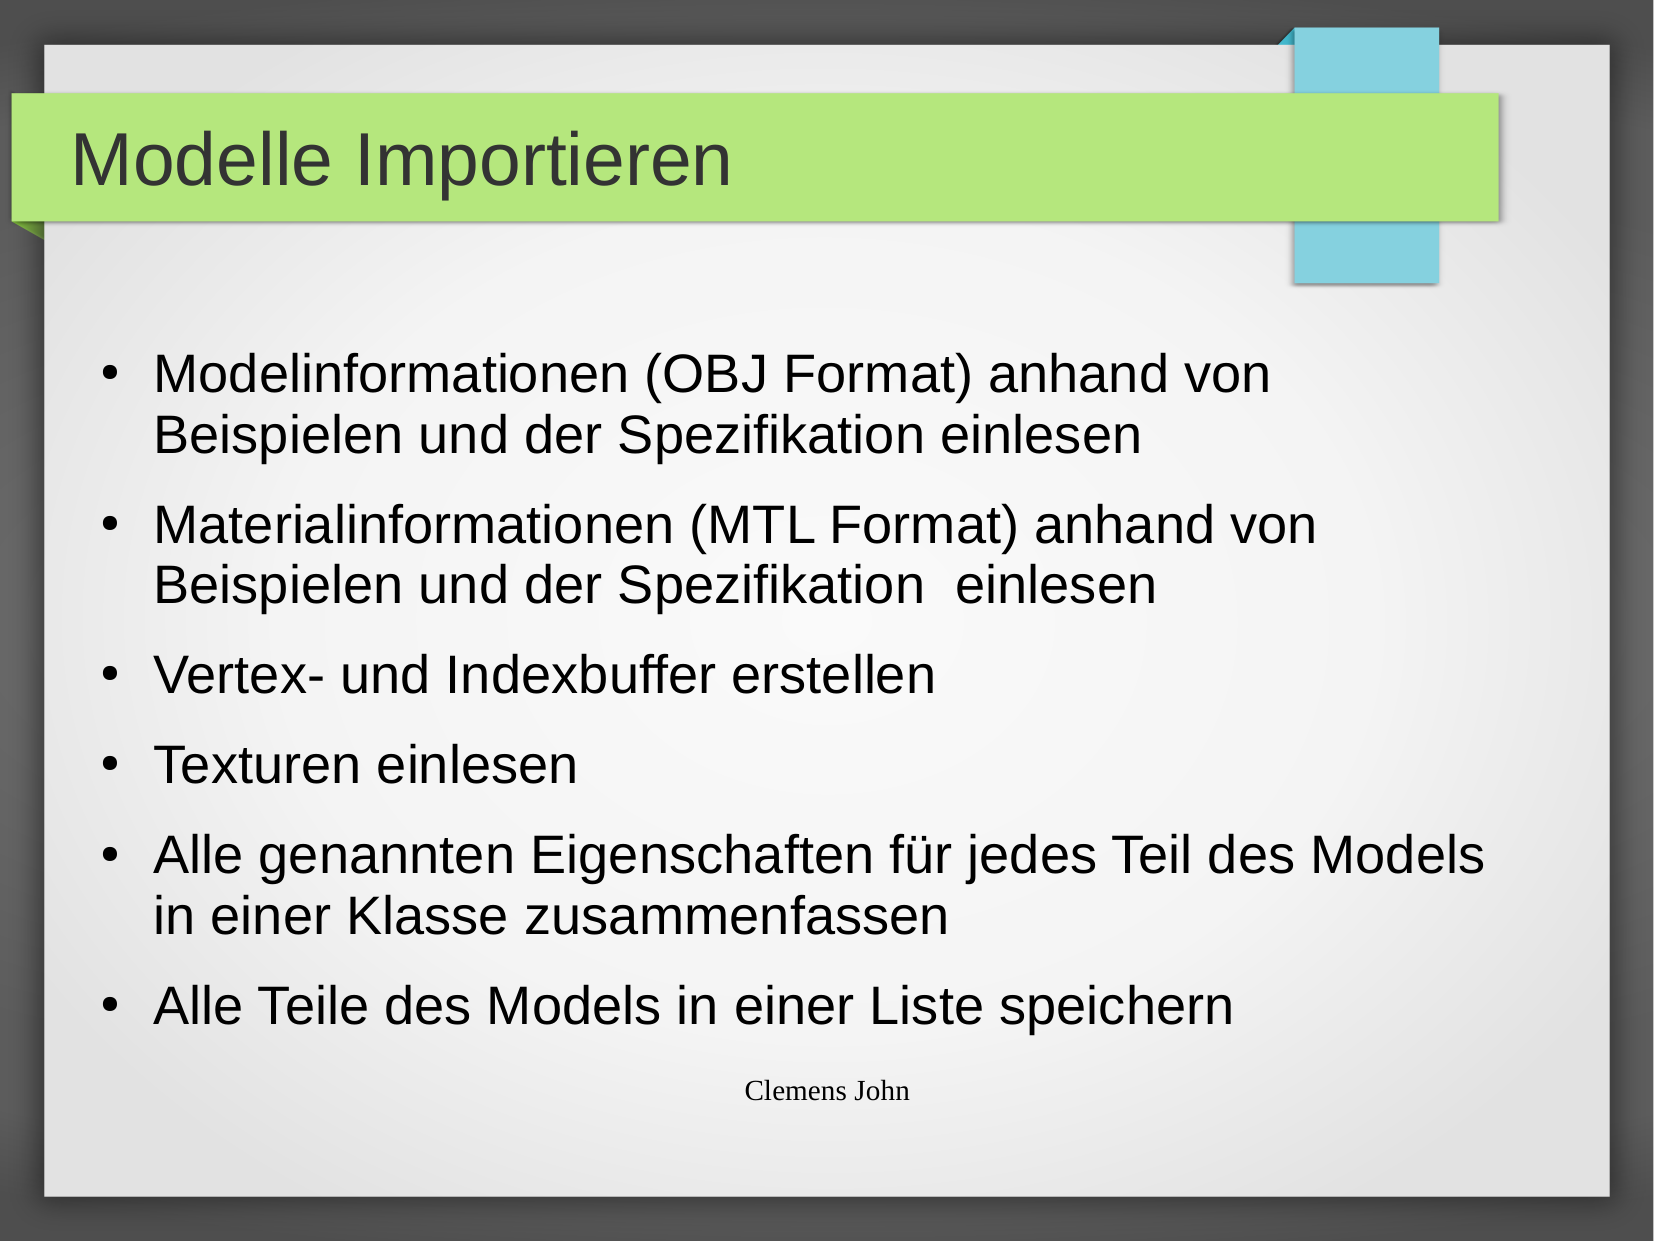

# Modelle Importieren
Modelinformationen (OBJ Format) anhand von Beispielen und der Spezifikation einlesen
Materialinformationen (MTL Format) anhand von Beispielen und der Spezifikation einlesen
Vertex- und Indexbuffer erstellen
Texturen einlesen
Alle genannten Eigenschaften für jedes Teil des Models in einer Klasse zusammenfassen
Alle Teile des Models in einer Liste speichern